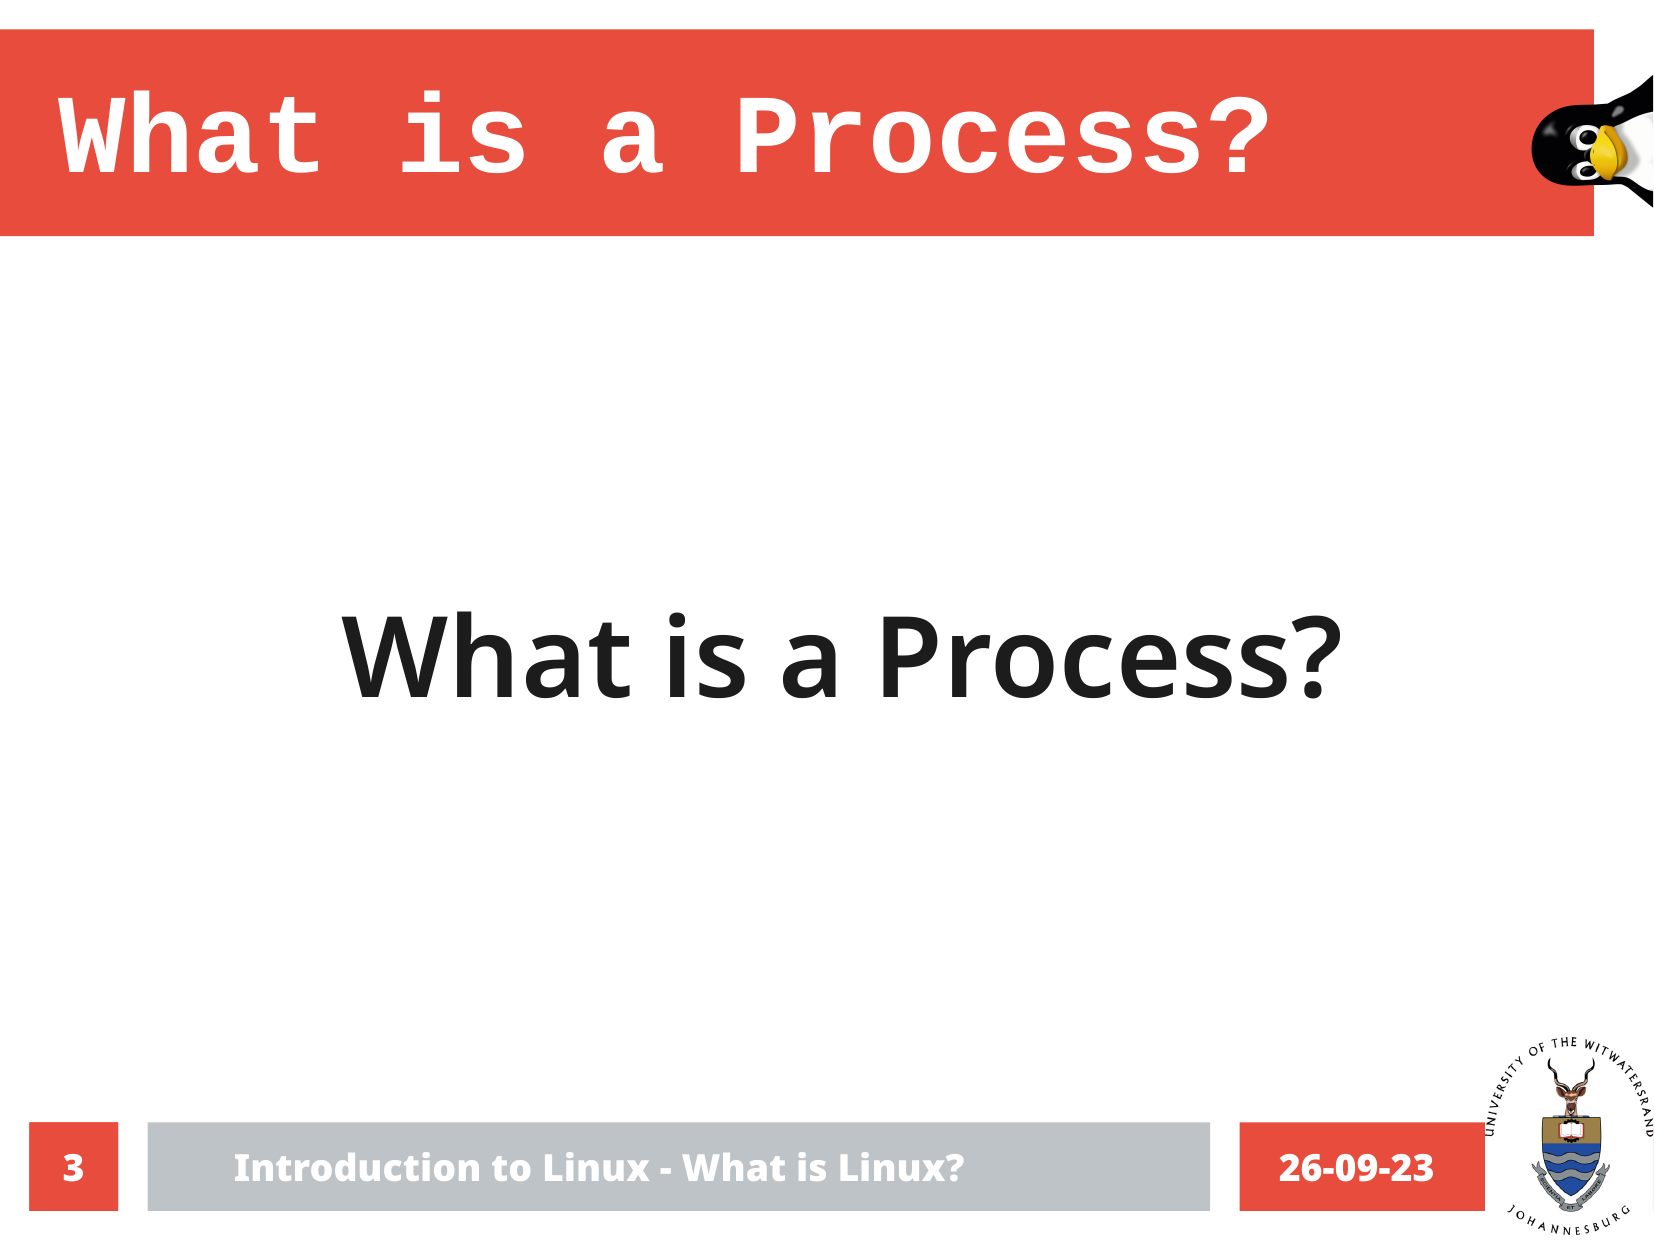

# What is a Process?
What is a Process?
3
 Introduction to Linux - What is Linux?